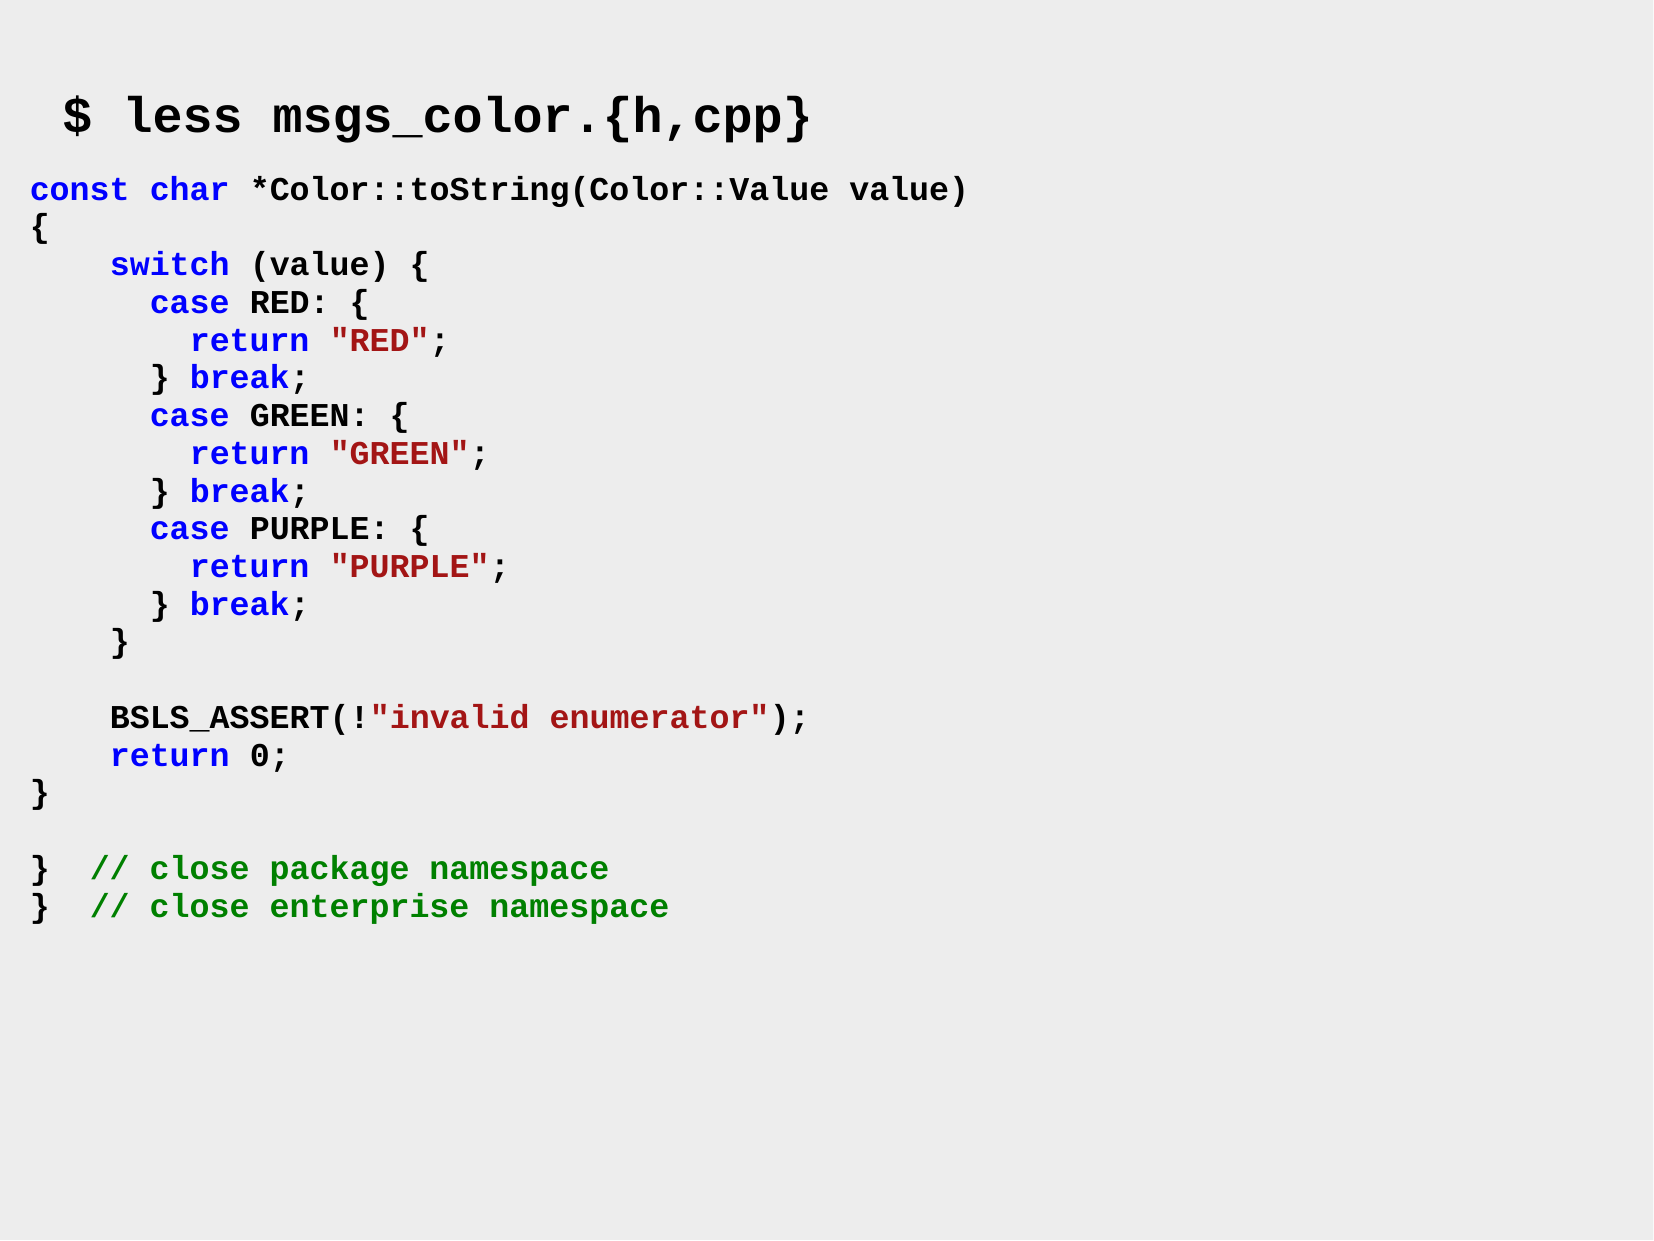

$ less msgs_color.{h,cpp}
const char *Color::toString(Color::Value value)
{
 switch (value) {
 case RED: {
 return "RED";
 } break;
 case GREEN: {
 return "GREEN";
 } break;
 case PURPLE: {
 return "PURPLE";
 } break;
 }
 BSLS_ASSERT(!"invalid enumerator");
 return 0;
}
} // close package namespace
} // close enterprise namespace